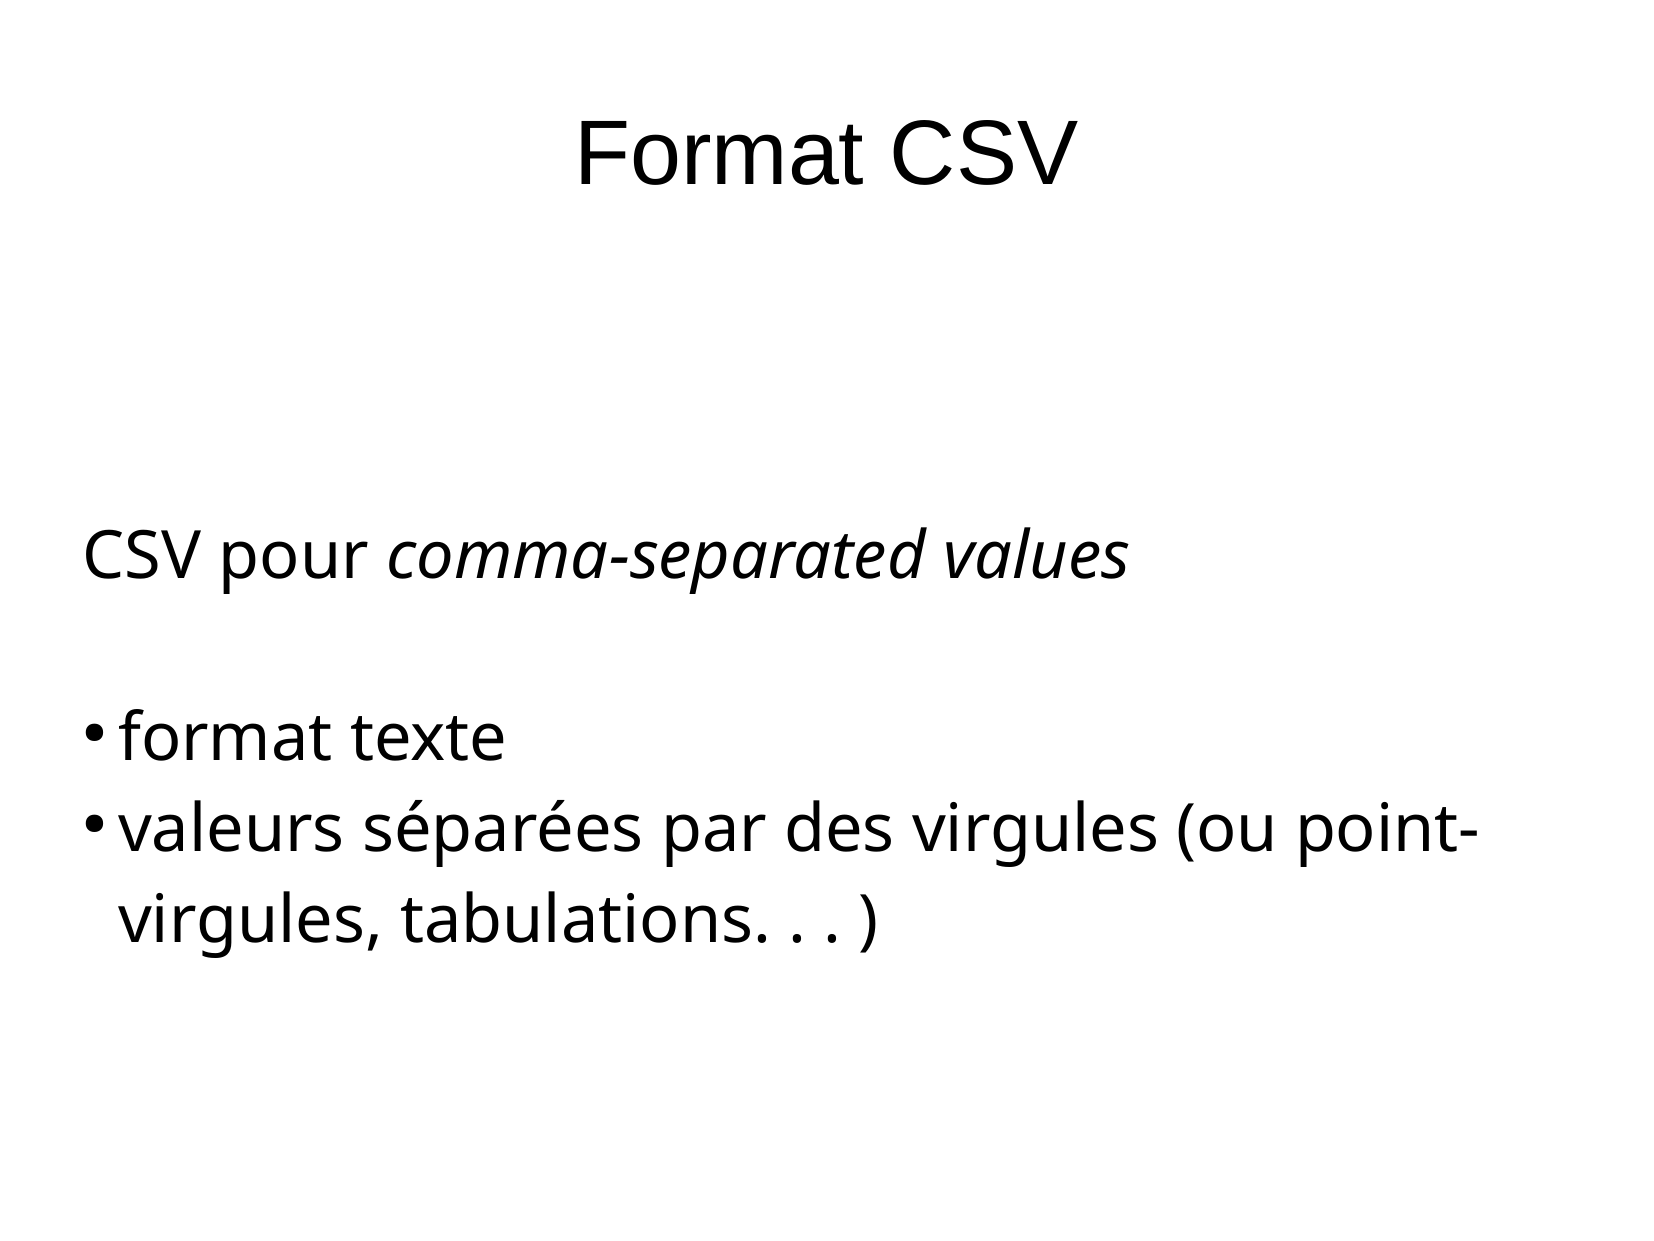

Format CSV
# CSV pour comma-separated values
format texte
valeurs séparées par des virgules (ou point-virgules, tabulations. . . )